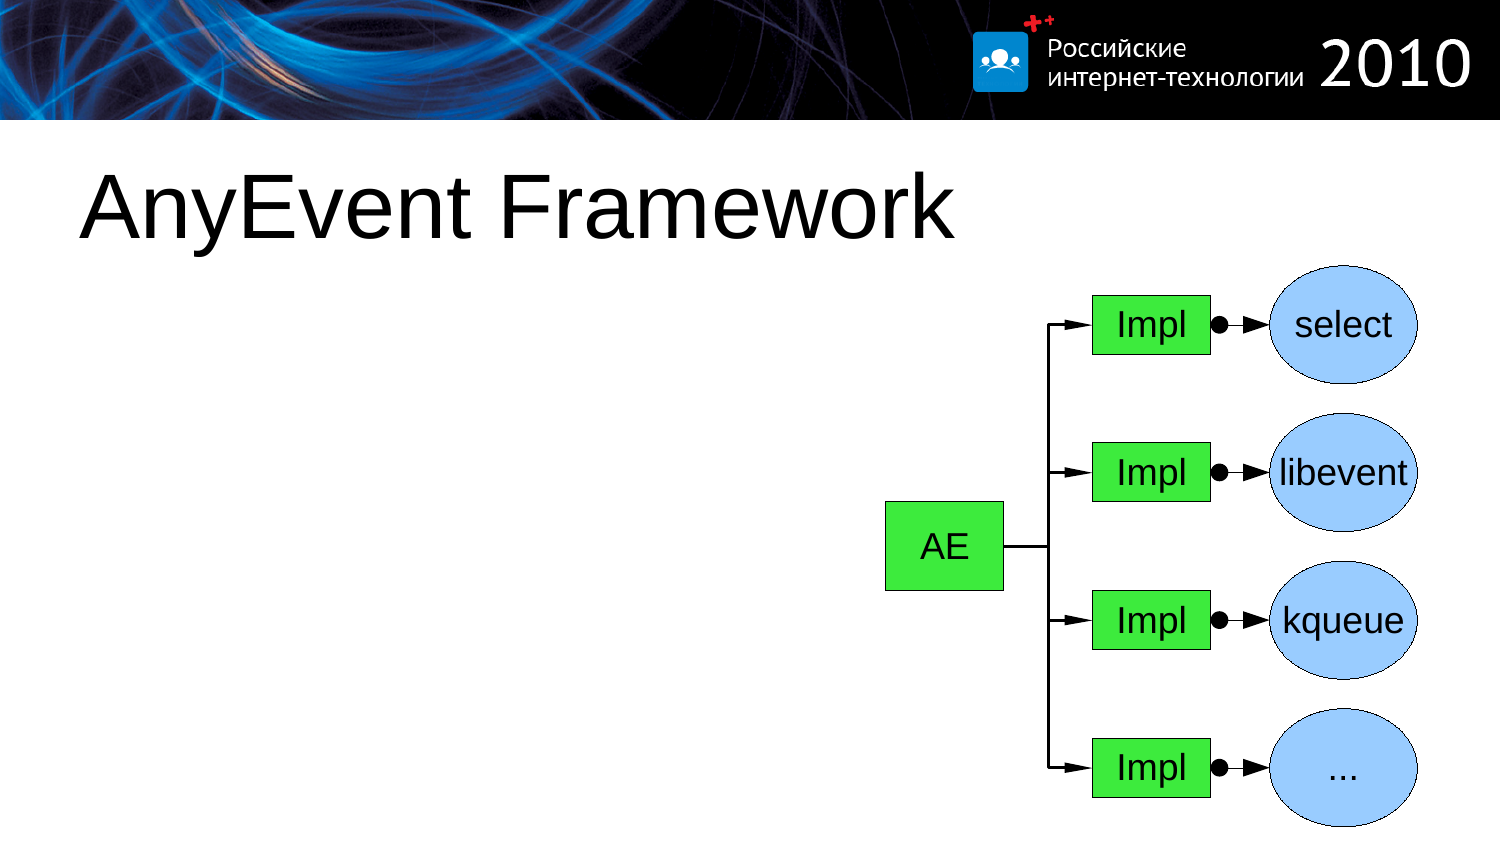

# AnyEvent Framework
select
Impl
libevent
Impl
AE
kqueue
Impl
...
Impl